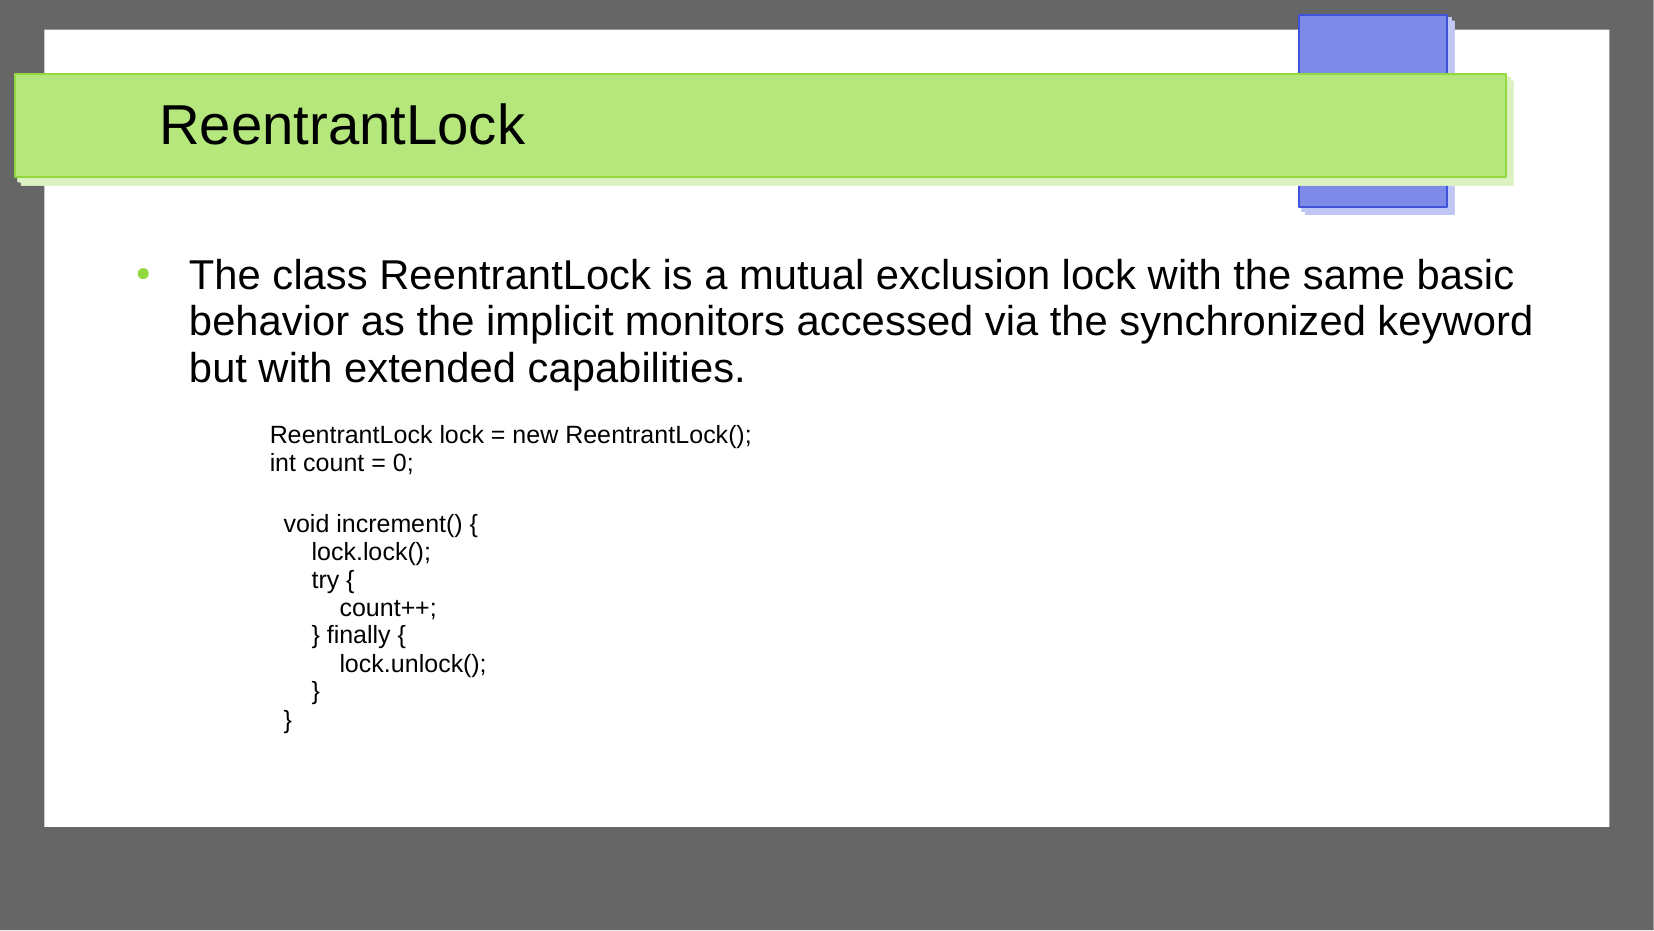

# ReentrantLock
The class ReentrantLock is a mutual exclusion lock with the same basic behavior as the implicit monitors accessed via the synchronized keyword but with extended capabilities.
ReentrantLock lock = new ReentrantLock();
int count = 0;
void increment() {
 lock.lock();
 try {
 count++;
 } finally {
 lock.unlock();
 }
}